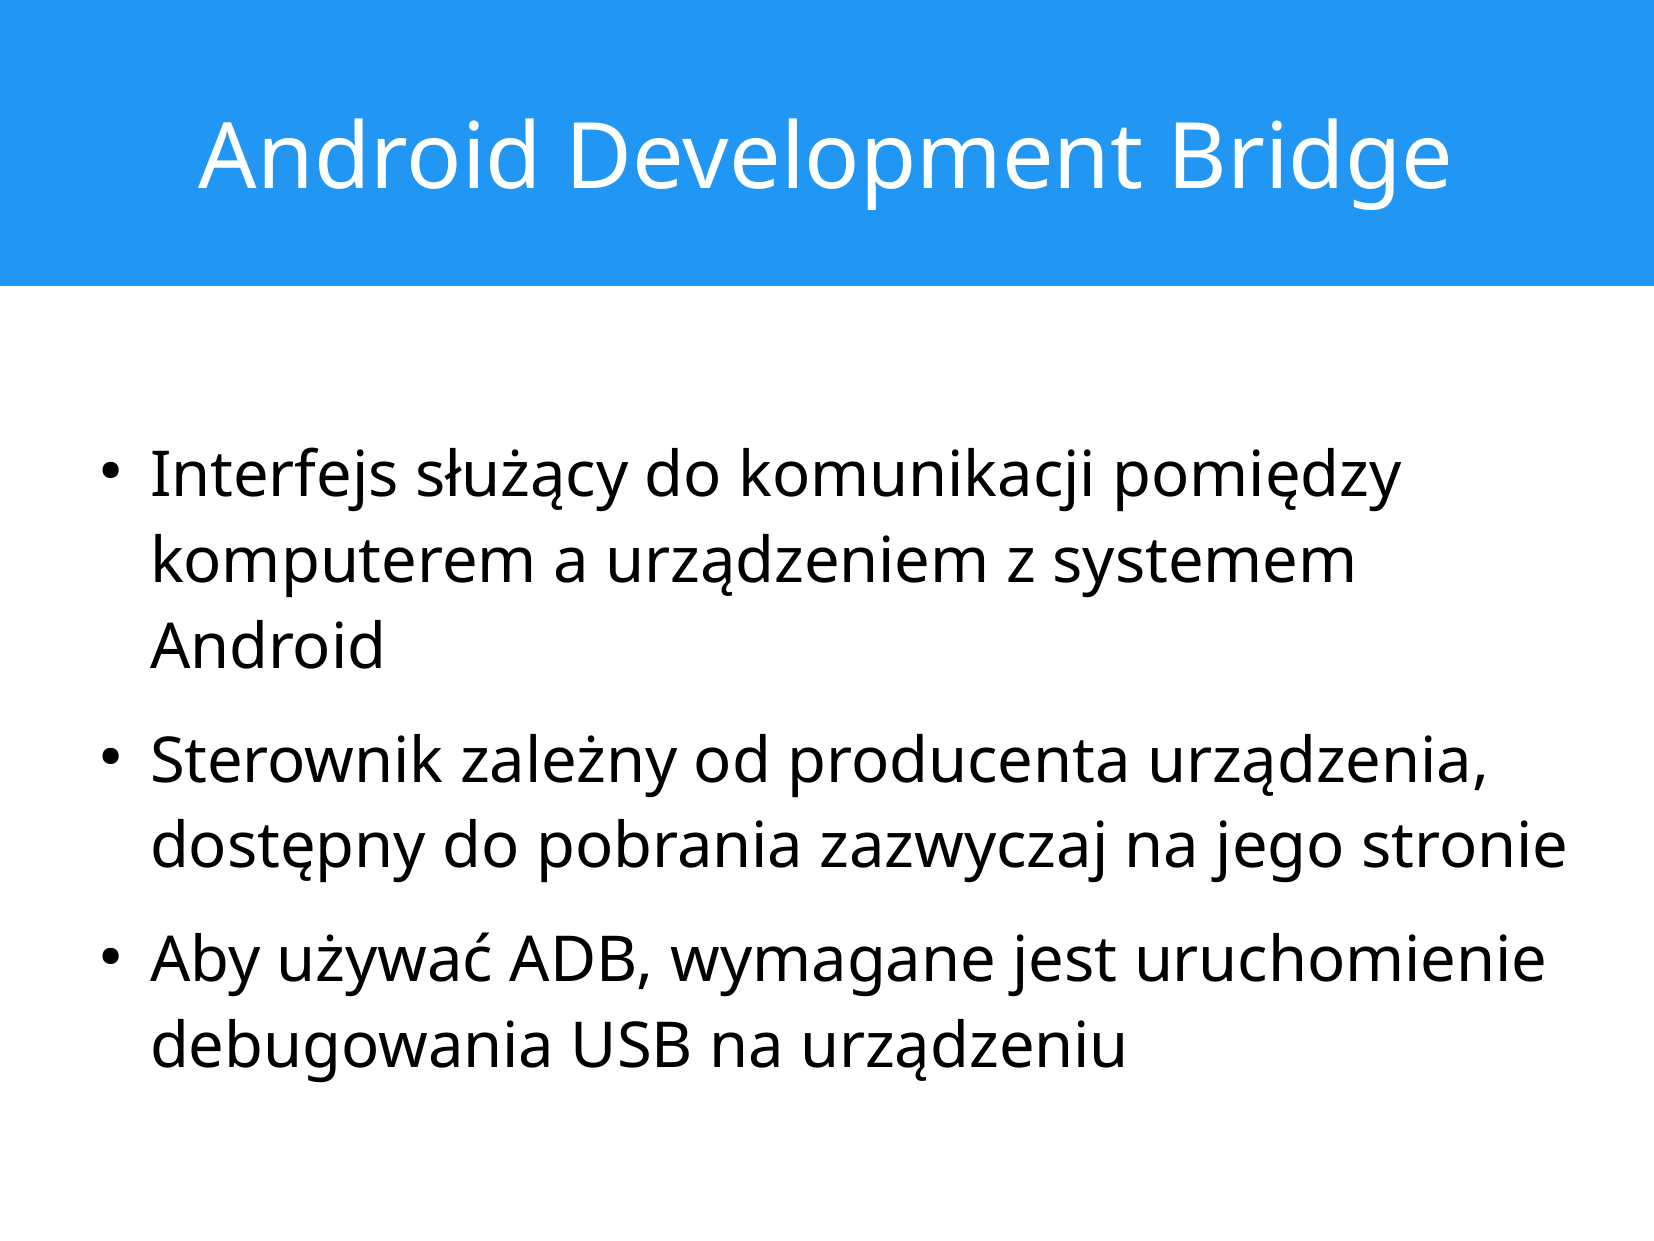

# Android Development Bridge
Interfejs służący do komunikacji pomiędzy komputerem a urządzeniem z systemem Android
Sterownik zależny od producenta urządzenia, dostępny do pobrania zazwyczaj na jego stronie
Aby używać ADB, wymagane jest uruchomienie debugowania USB na urządzeniu